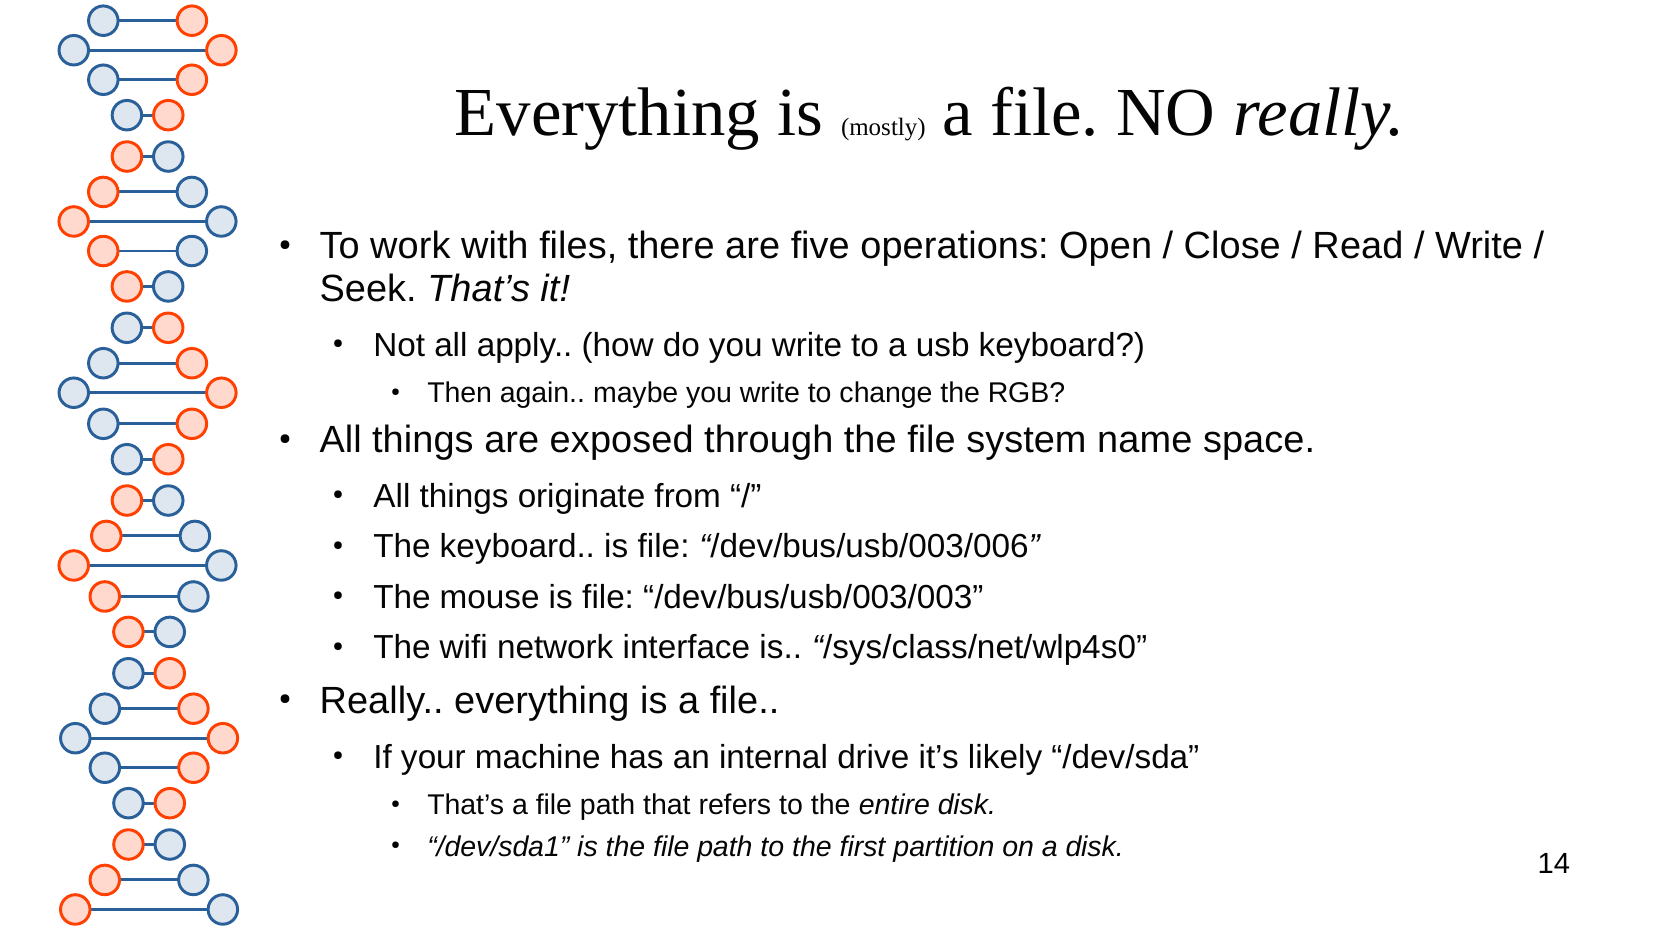

# Everything is (mostly) a file. NO really.
To work with files, there are five operations: Open / Close / Read / Write / Seek. That’s it!
Not all apply.. (how do you write to a usb keyboard?)
Then again.. maybe you write to change the RGB?
All things are exposed through the file system name space.
All things originate from “/”
The keyboard.. is file: “/dev/bus/usb/003/006”
The mouse is file: “/dev/bus/usb/003/003”
The wifi network interface is.. “/sys/class/net/wlp4s0”
Really.. everything is a file..
If your machine has an internal drive it’s likely “/dev/sda”
That’s a file path that refers to the entire disk.
“/dev/sda1” is the file path to the first partition on a disk.
14